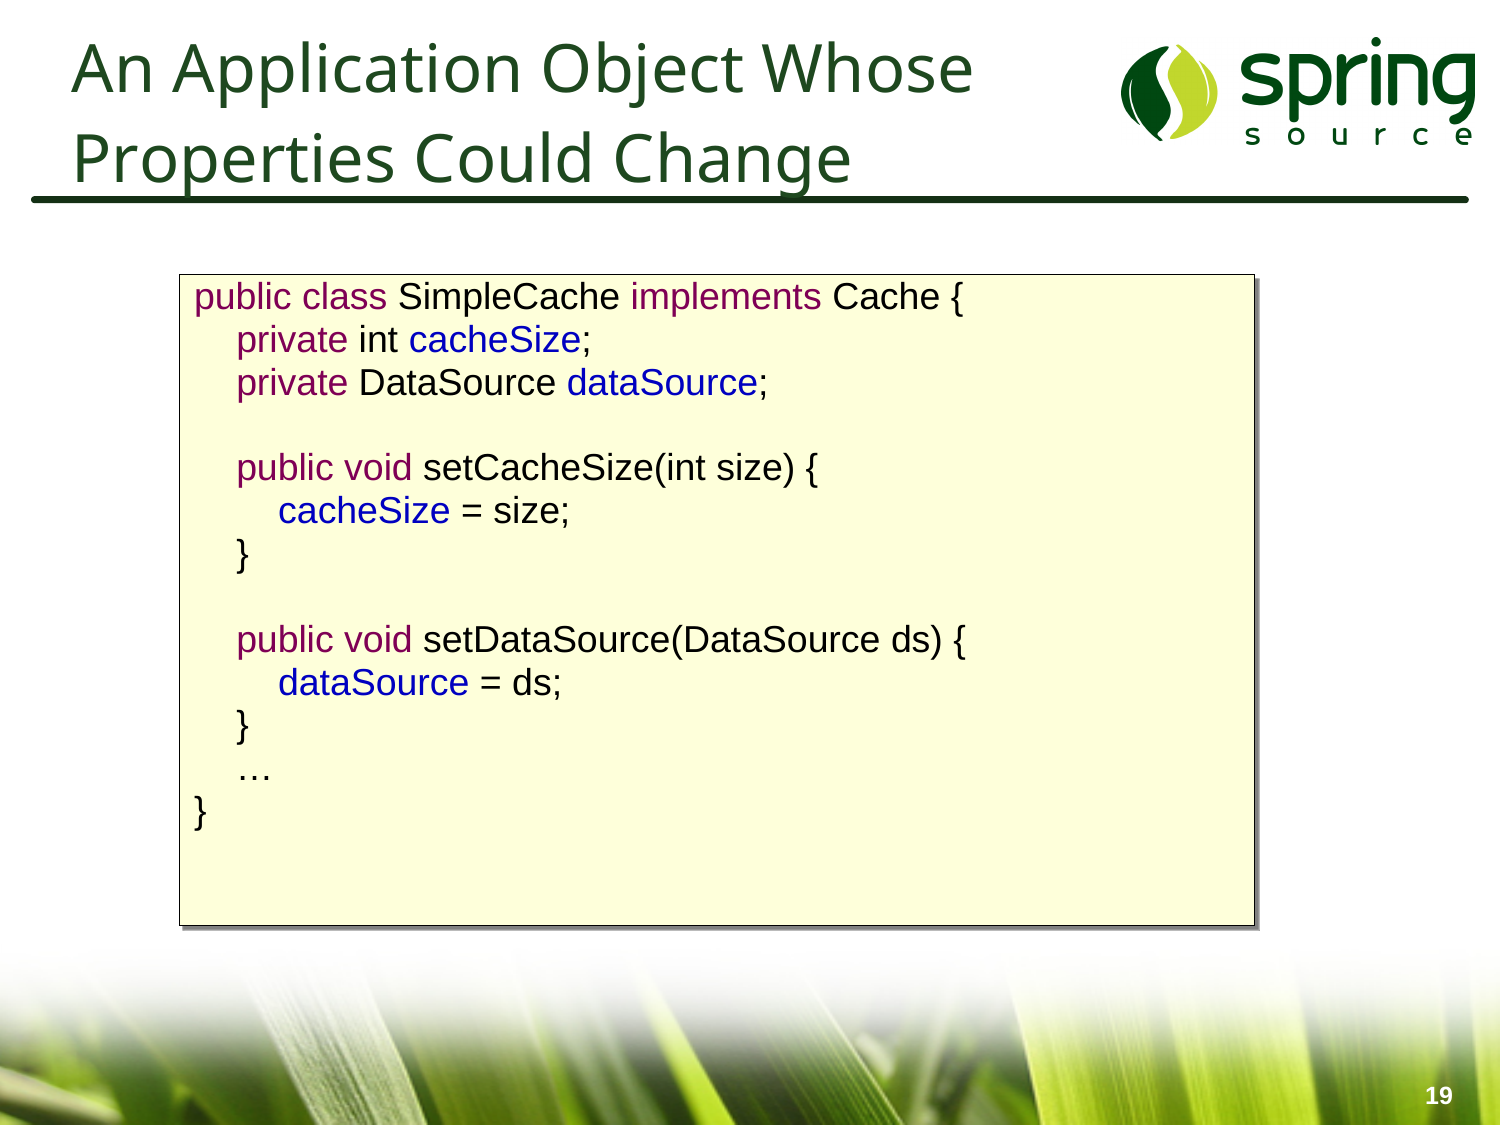

# An Application Object Whose Properties Could Change
public class SimpleCache implements Cache {
 private int cacheSize;
 private DataSource dataSource;
 public void setCacheSize(int size) {
 cacheSize = size;
 }
 public void setDataSource(DataSource ds) {
 dataSource = ds;
 }
 …
}